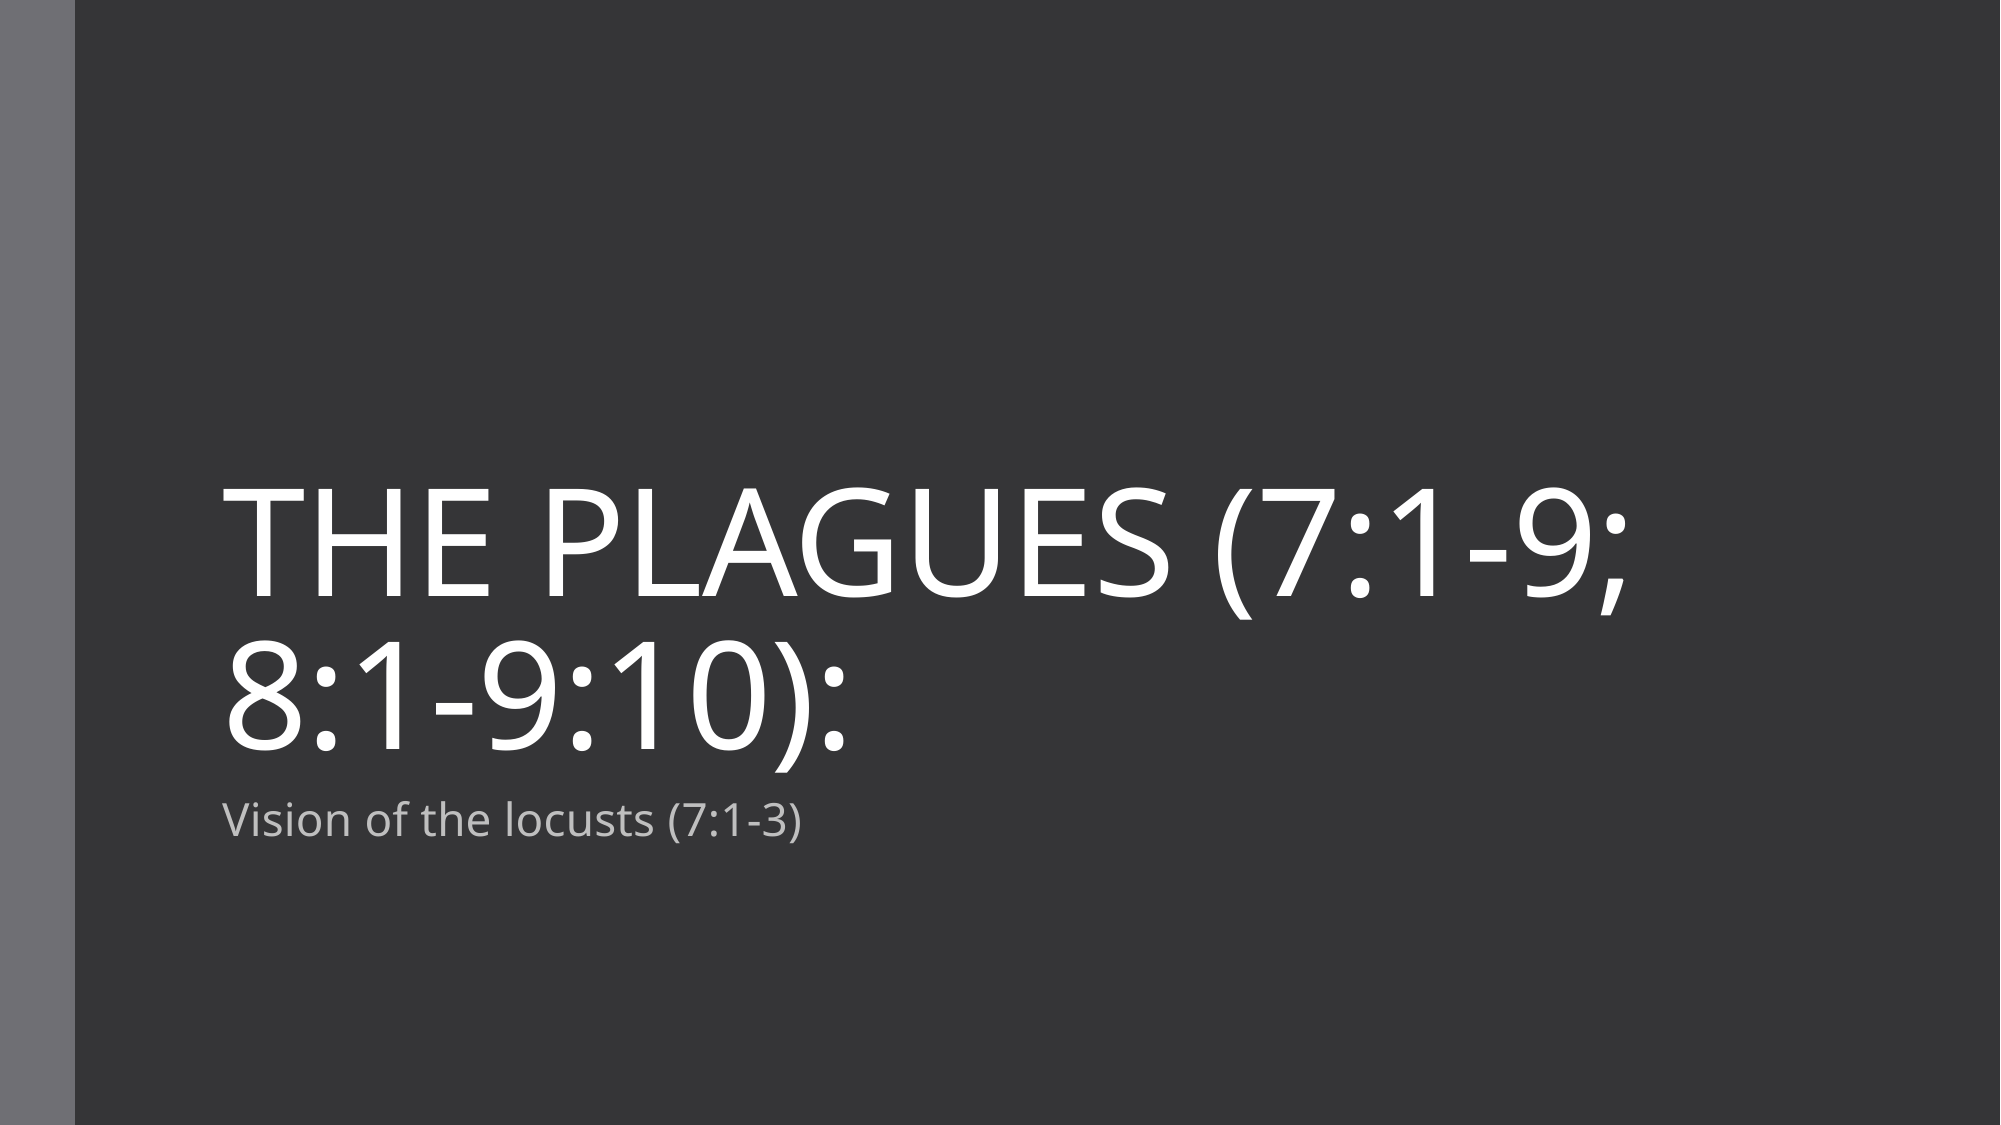

# THE PLAGUES (7:1-9; 8:1-9:10):
Vision of the locusts (7:1-3)